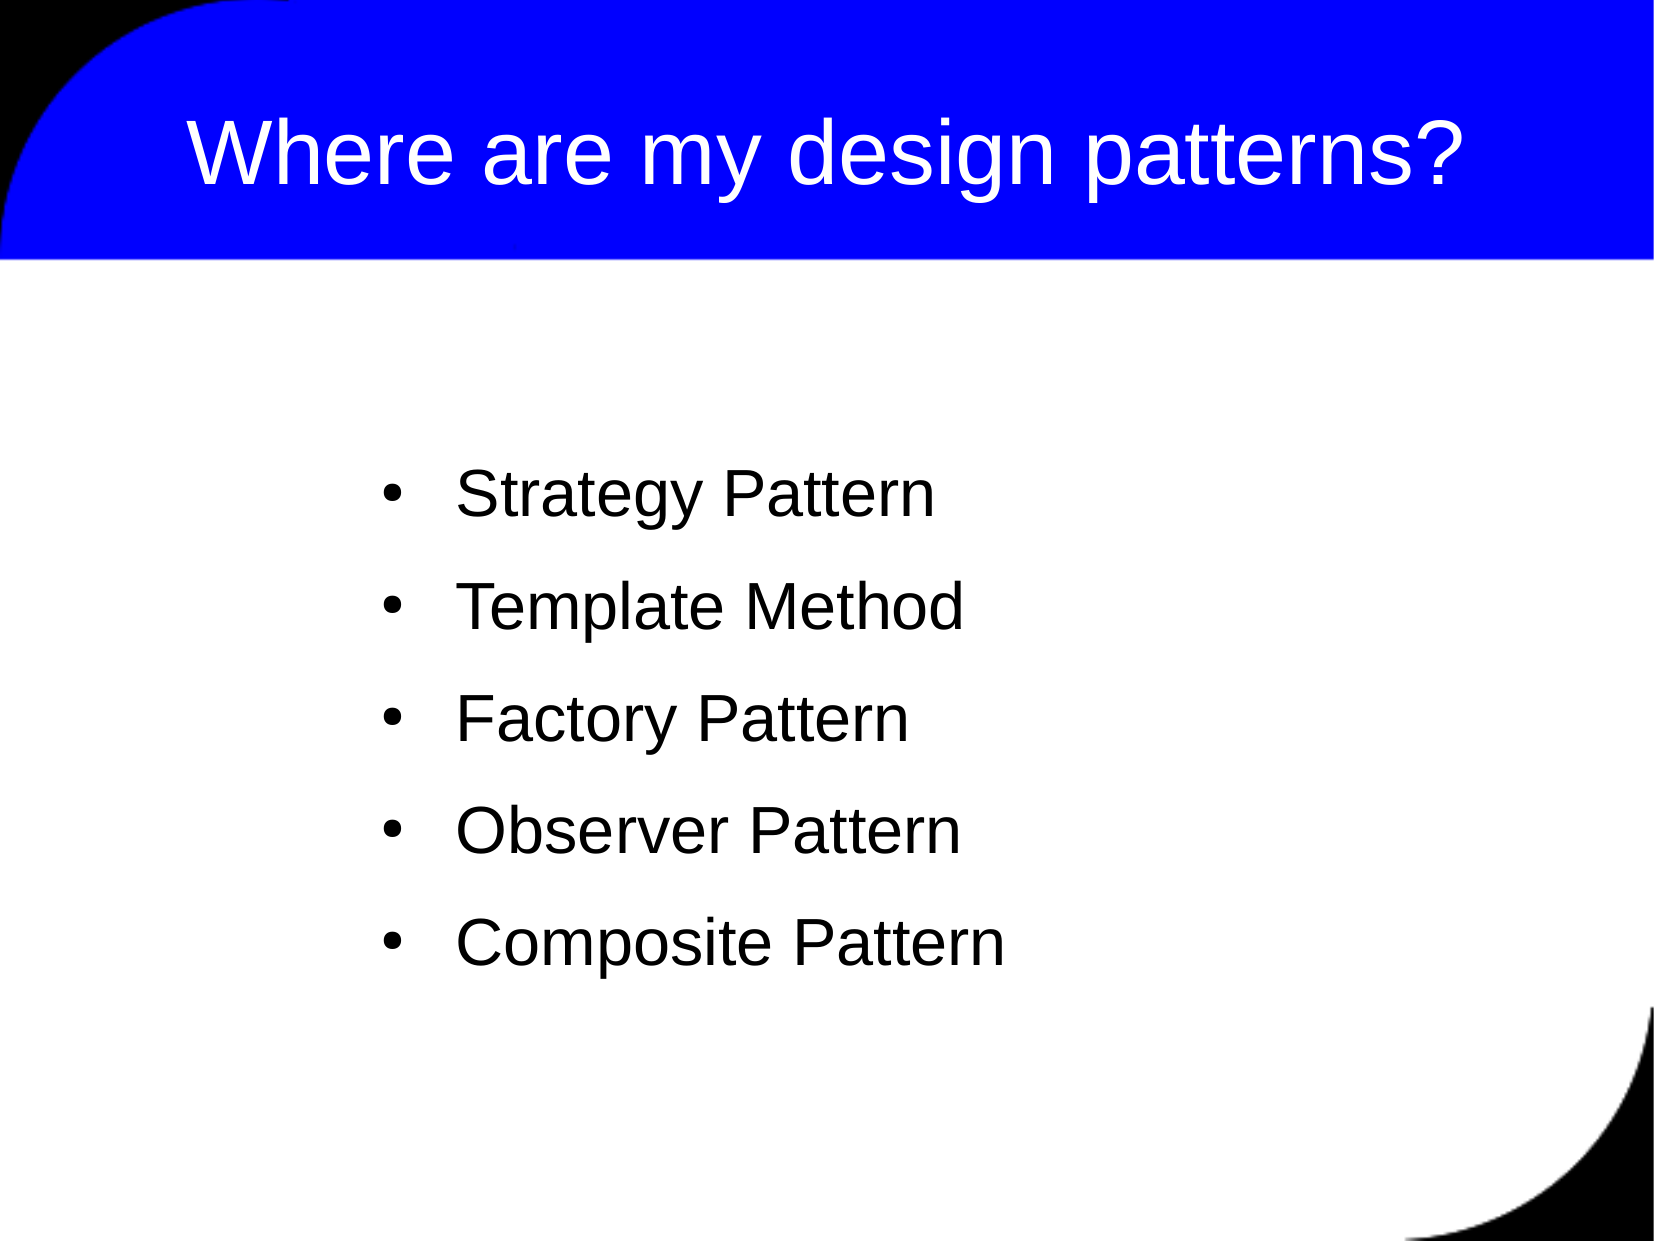

# Where are my design patterns?
Strategy Pattern
Template Method
Factory Pattern
Observer Pattern
Composite Pattern